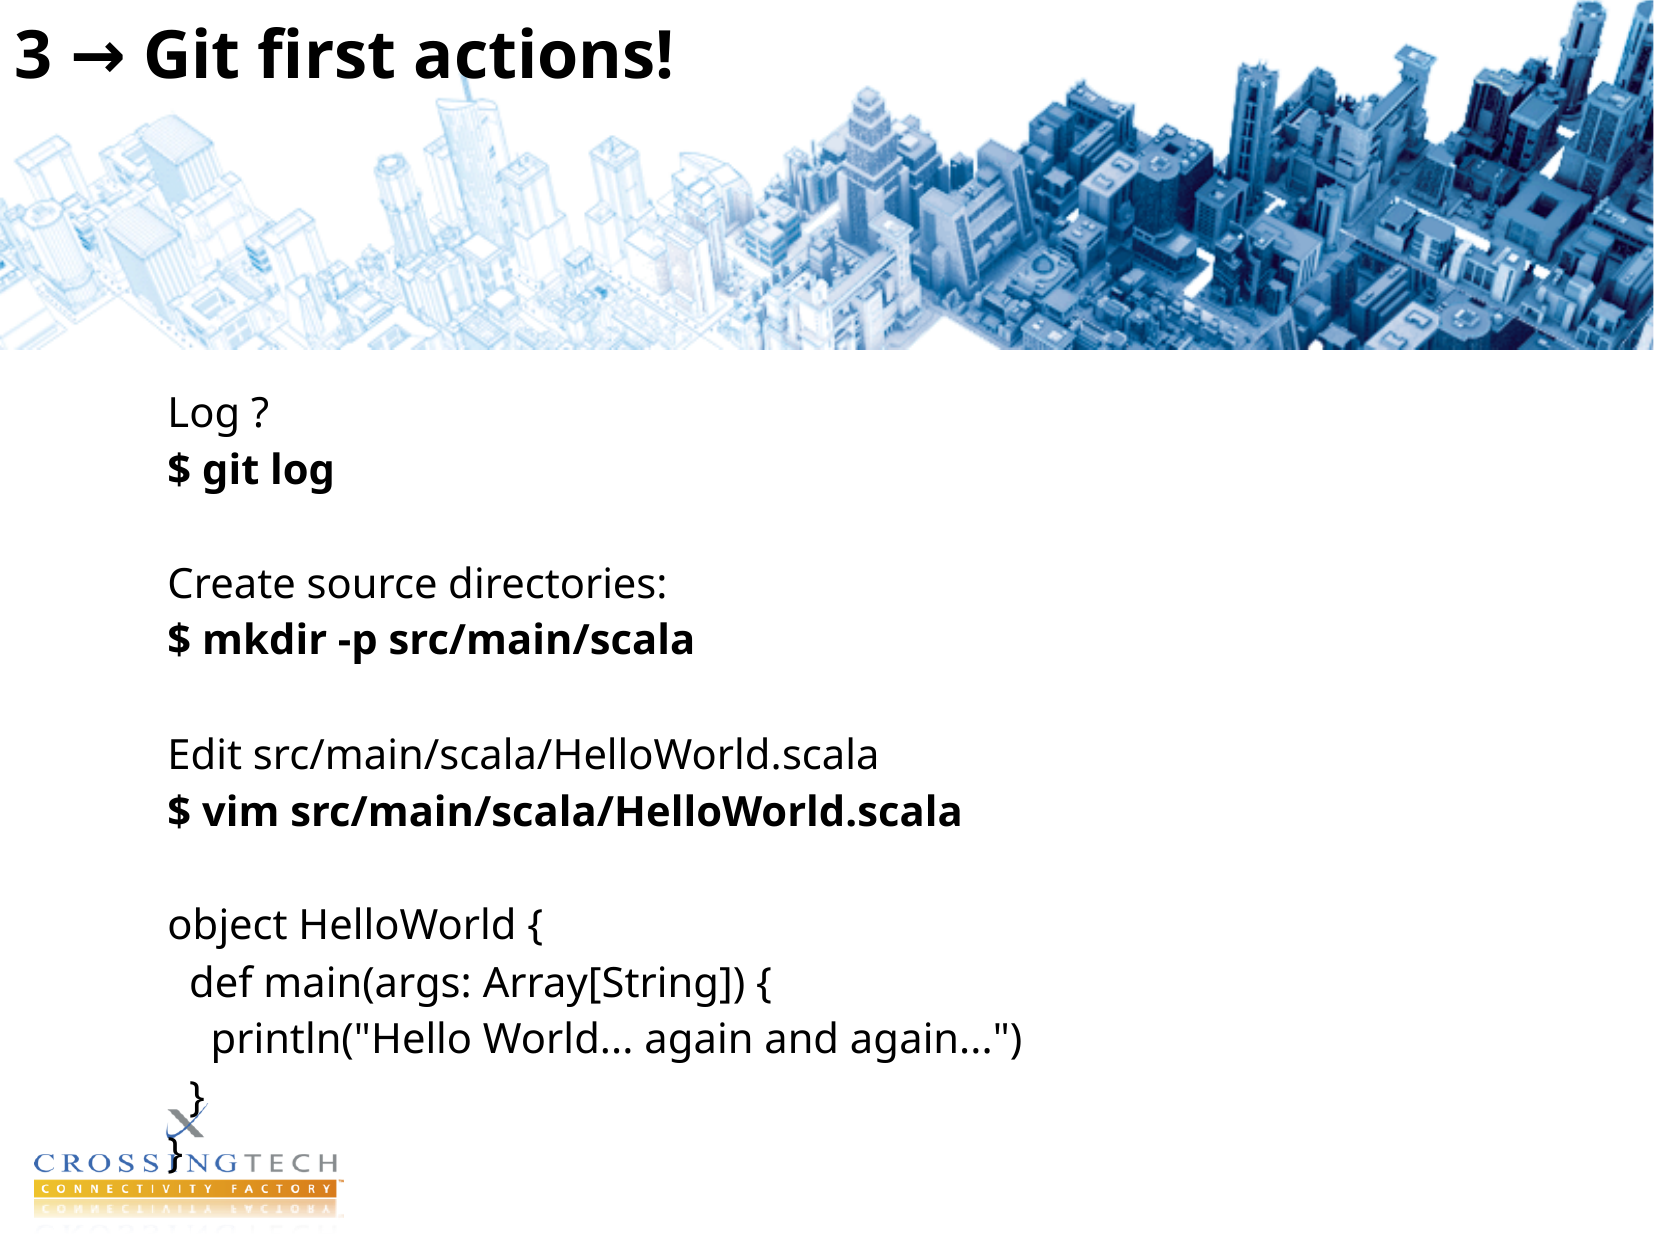

3 → Git first actions!
Log ?
$ git log
Create source directories:
$ mkdir -p src/main/scala
Edit src/main/scala/HelloWorld.scala
$ vim src/main/scala/HelloWorld.scala
object HelloWorld {
 def main(args: Array[String]) {
 println("Hello World... again and again...")
 }
}